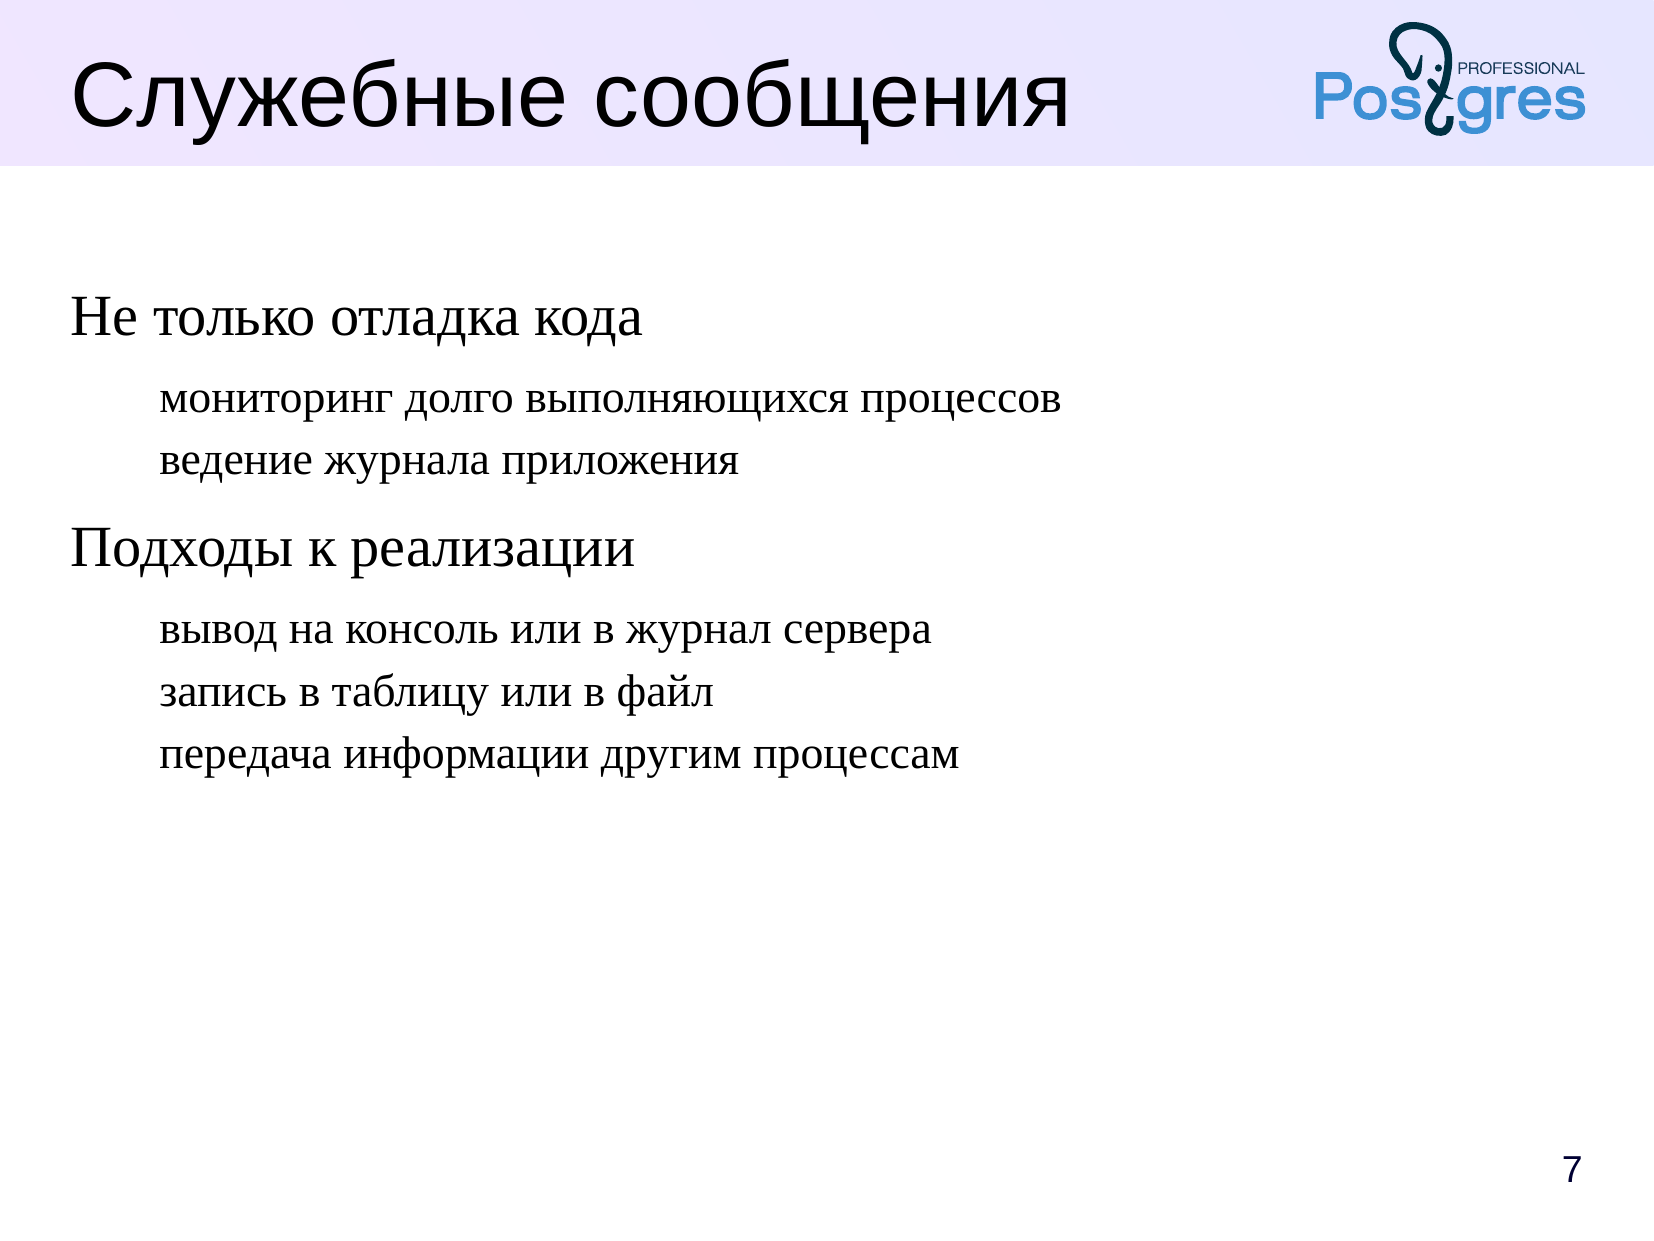

# Служебные сообщения
Не только отладка кода
мониторинг долго выполняющихся процессов
ведение журнала приложения
Подходы к реализации
вывод на консоль или в журнал сервера
запись в таблицу или в файл
передача информации другим процессам